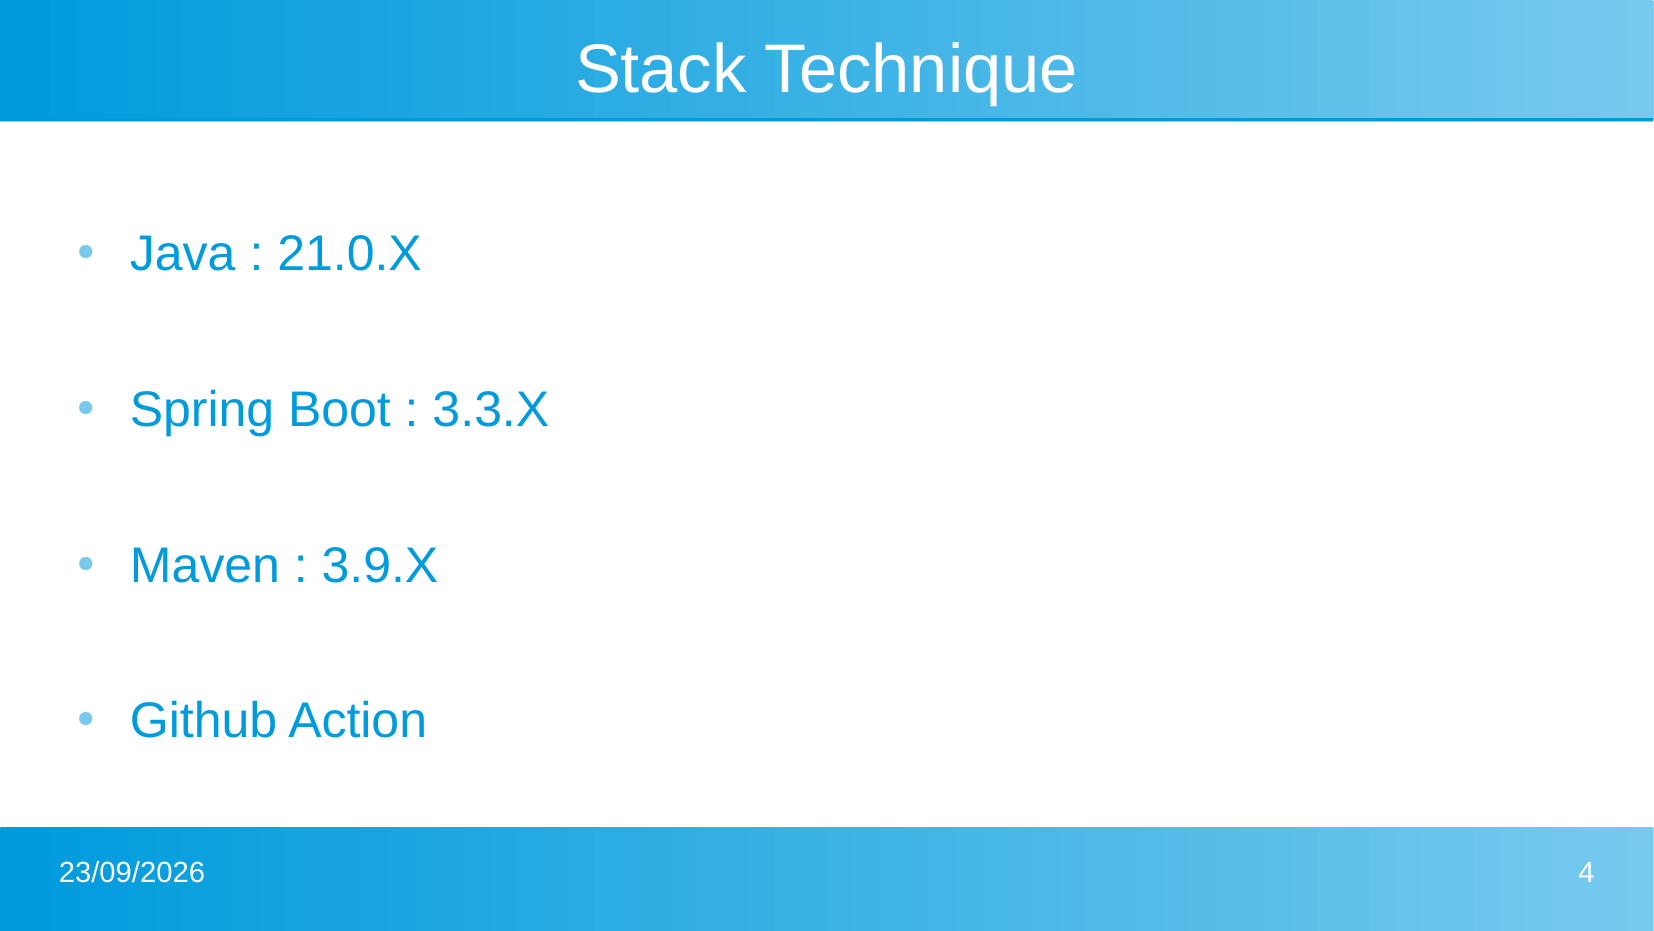

# Stack Technique
Java : 21.0.X
Spring Boot : 3.3.X
Maven : 3.9.X
Github Action
4